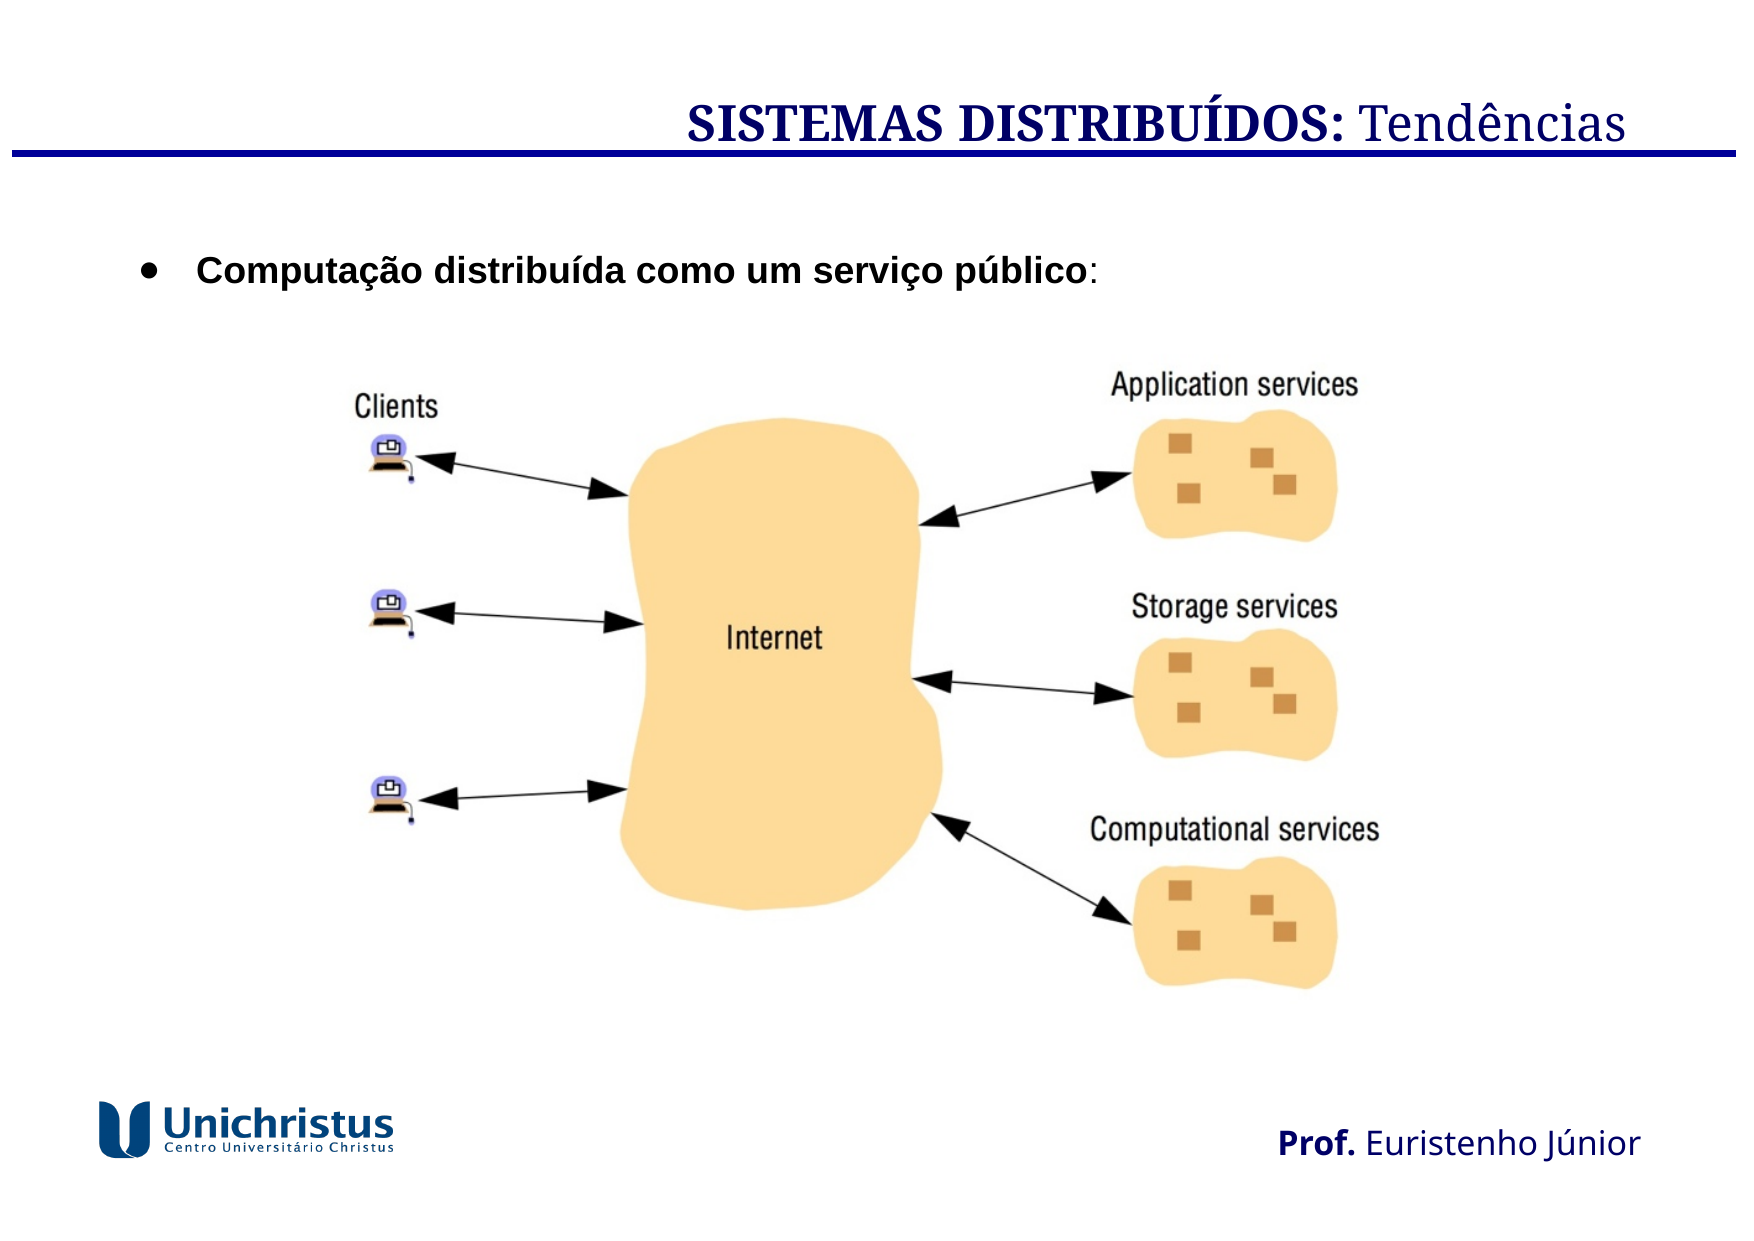

SISTEMAS DISTRIBUÍDOS: Tendências
Computação distribuída como um serviço público:
Prof. Euristenho Júnior